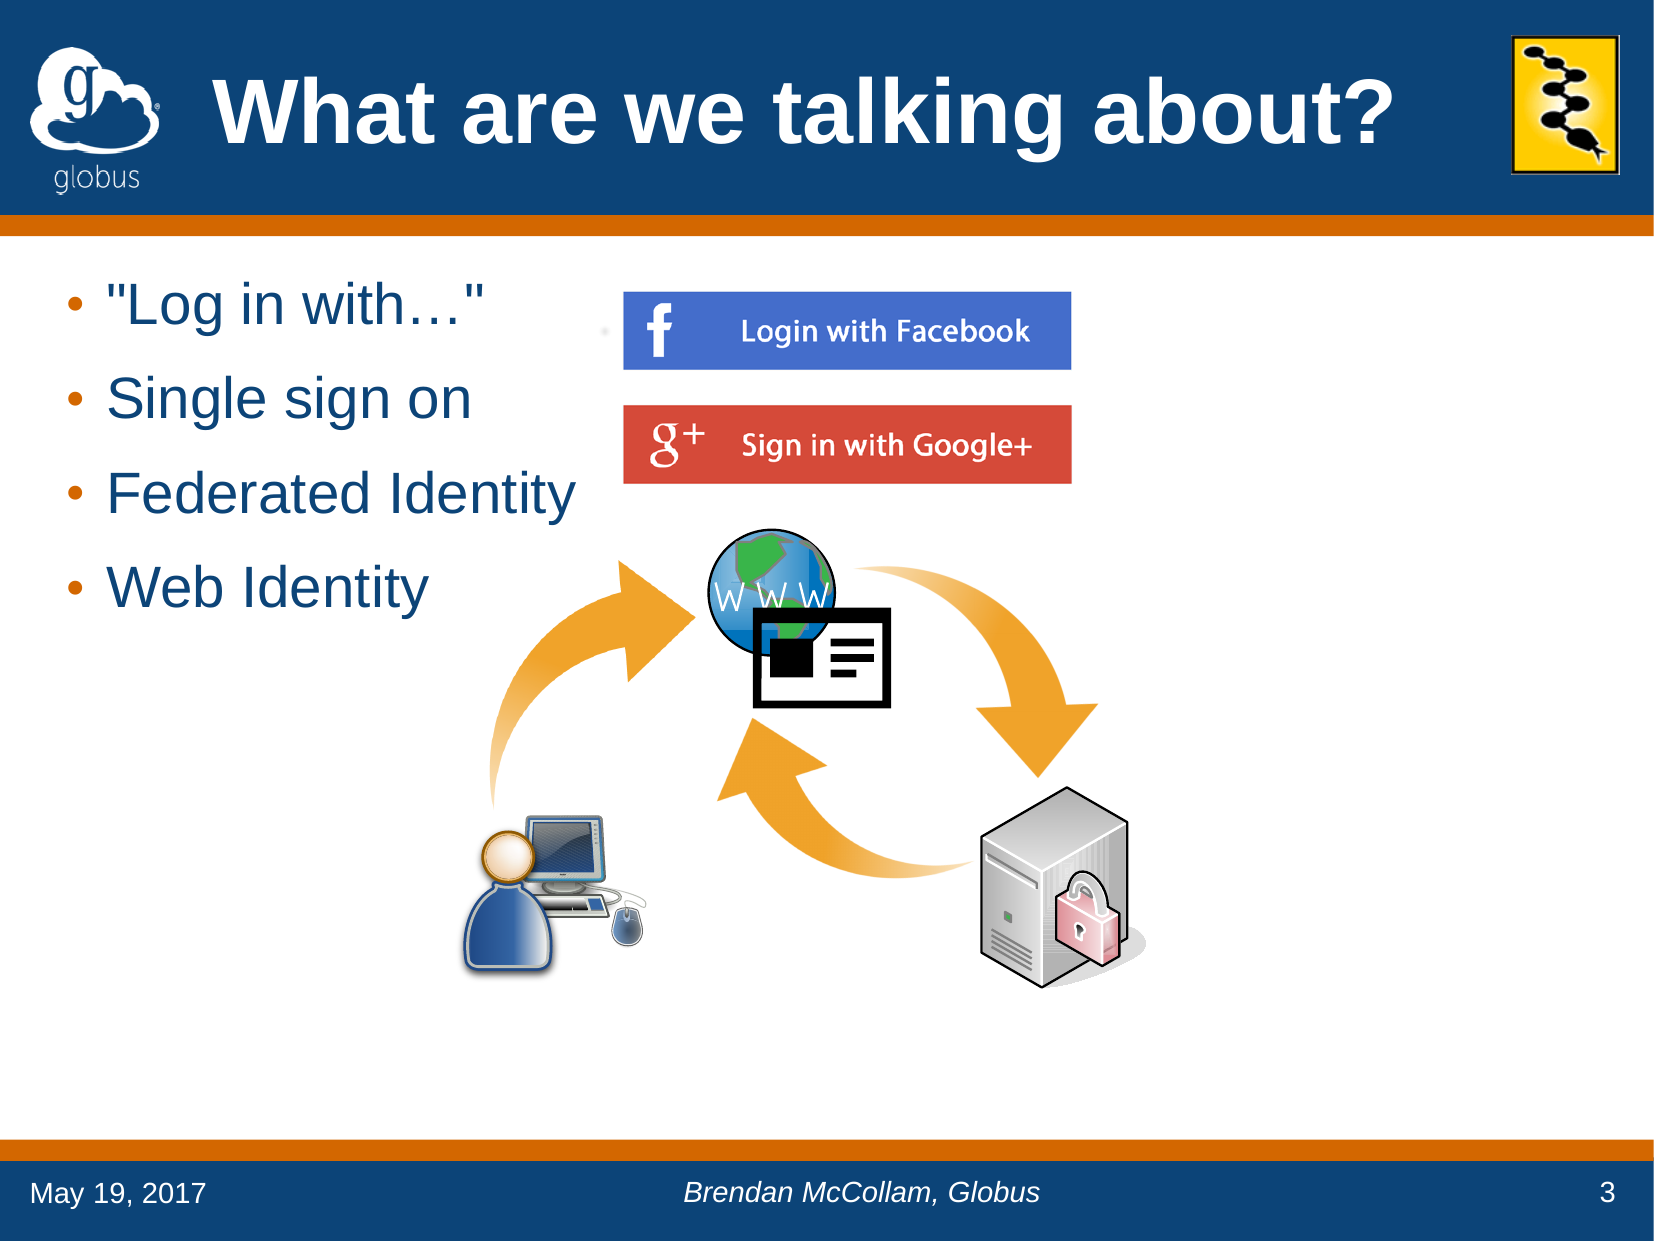

# What are we talking about?
"Log in with…"
Single sign on
Federated Identity
Web Identity
May 19, 2017
Brendan McCollam, Globus
3